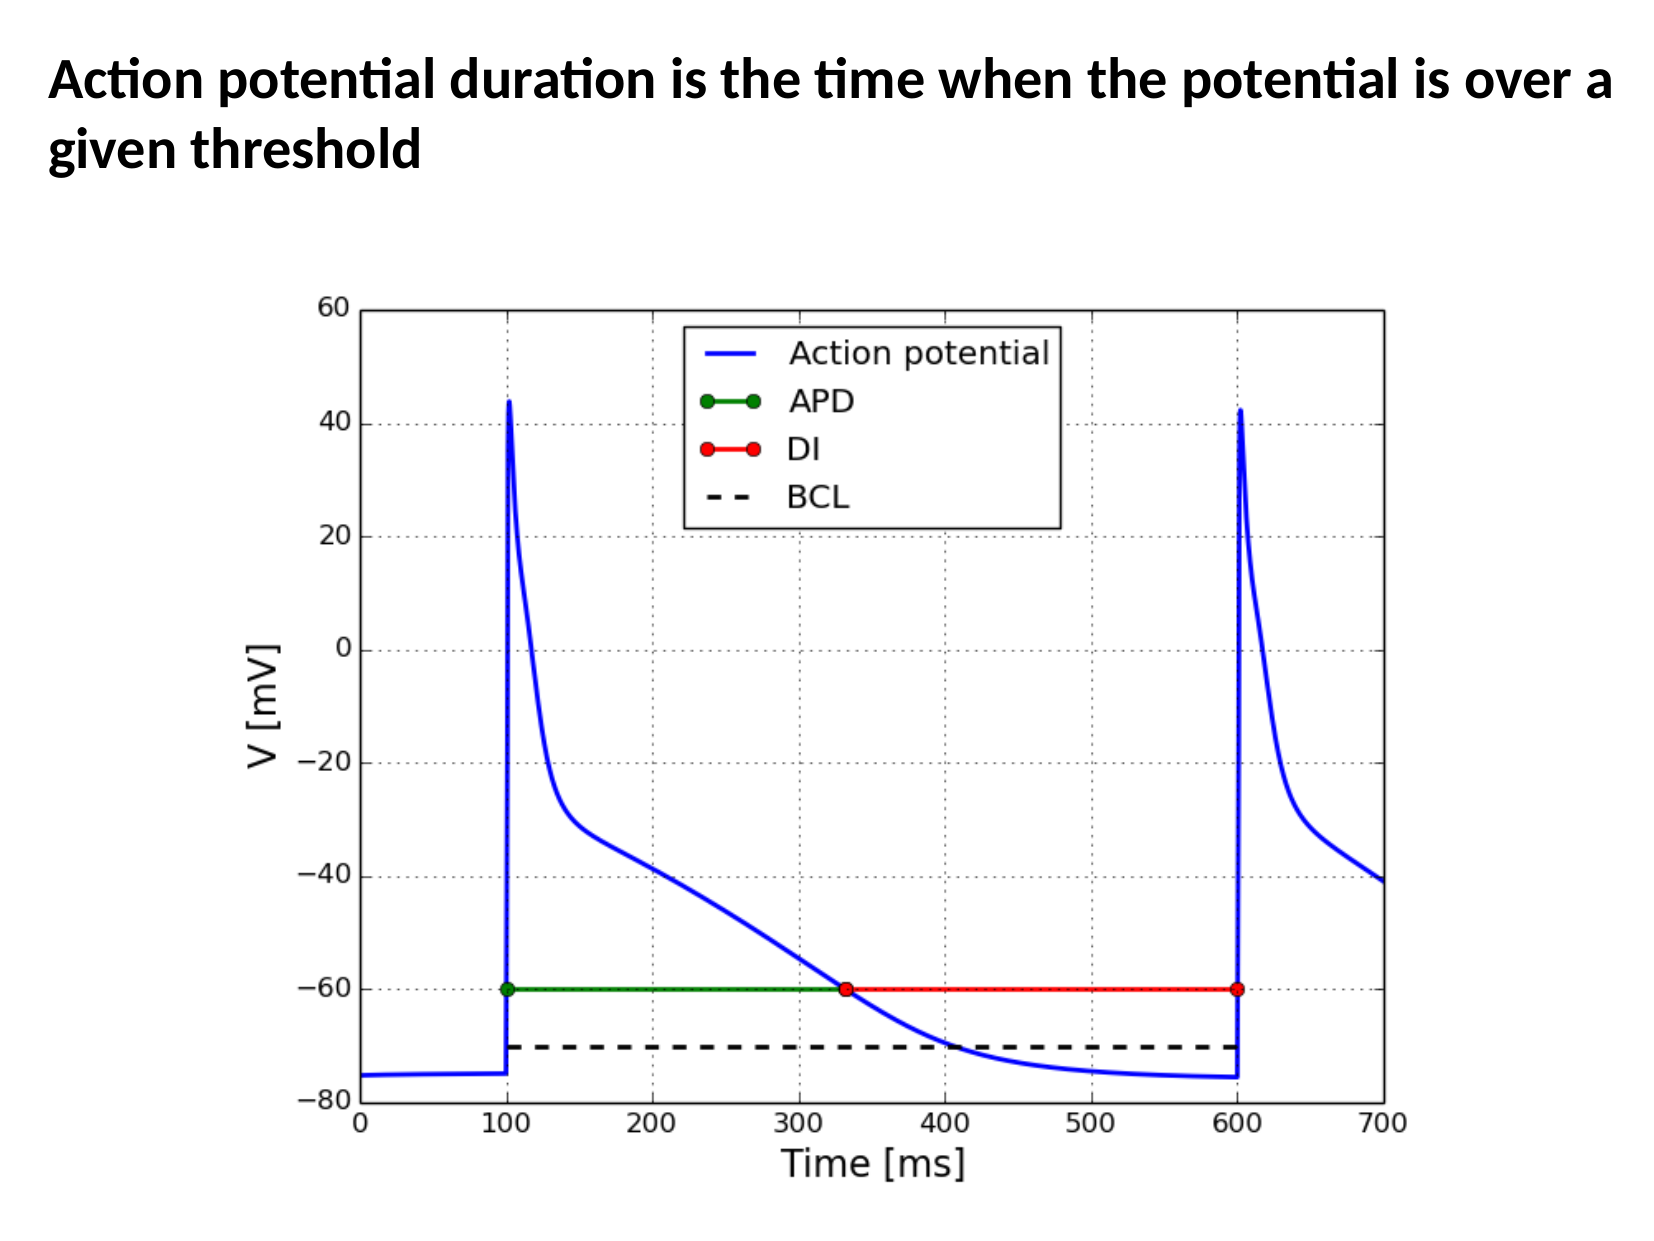

Action potential duration is the time when the potential is over a given threshold